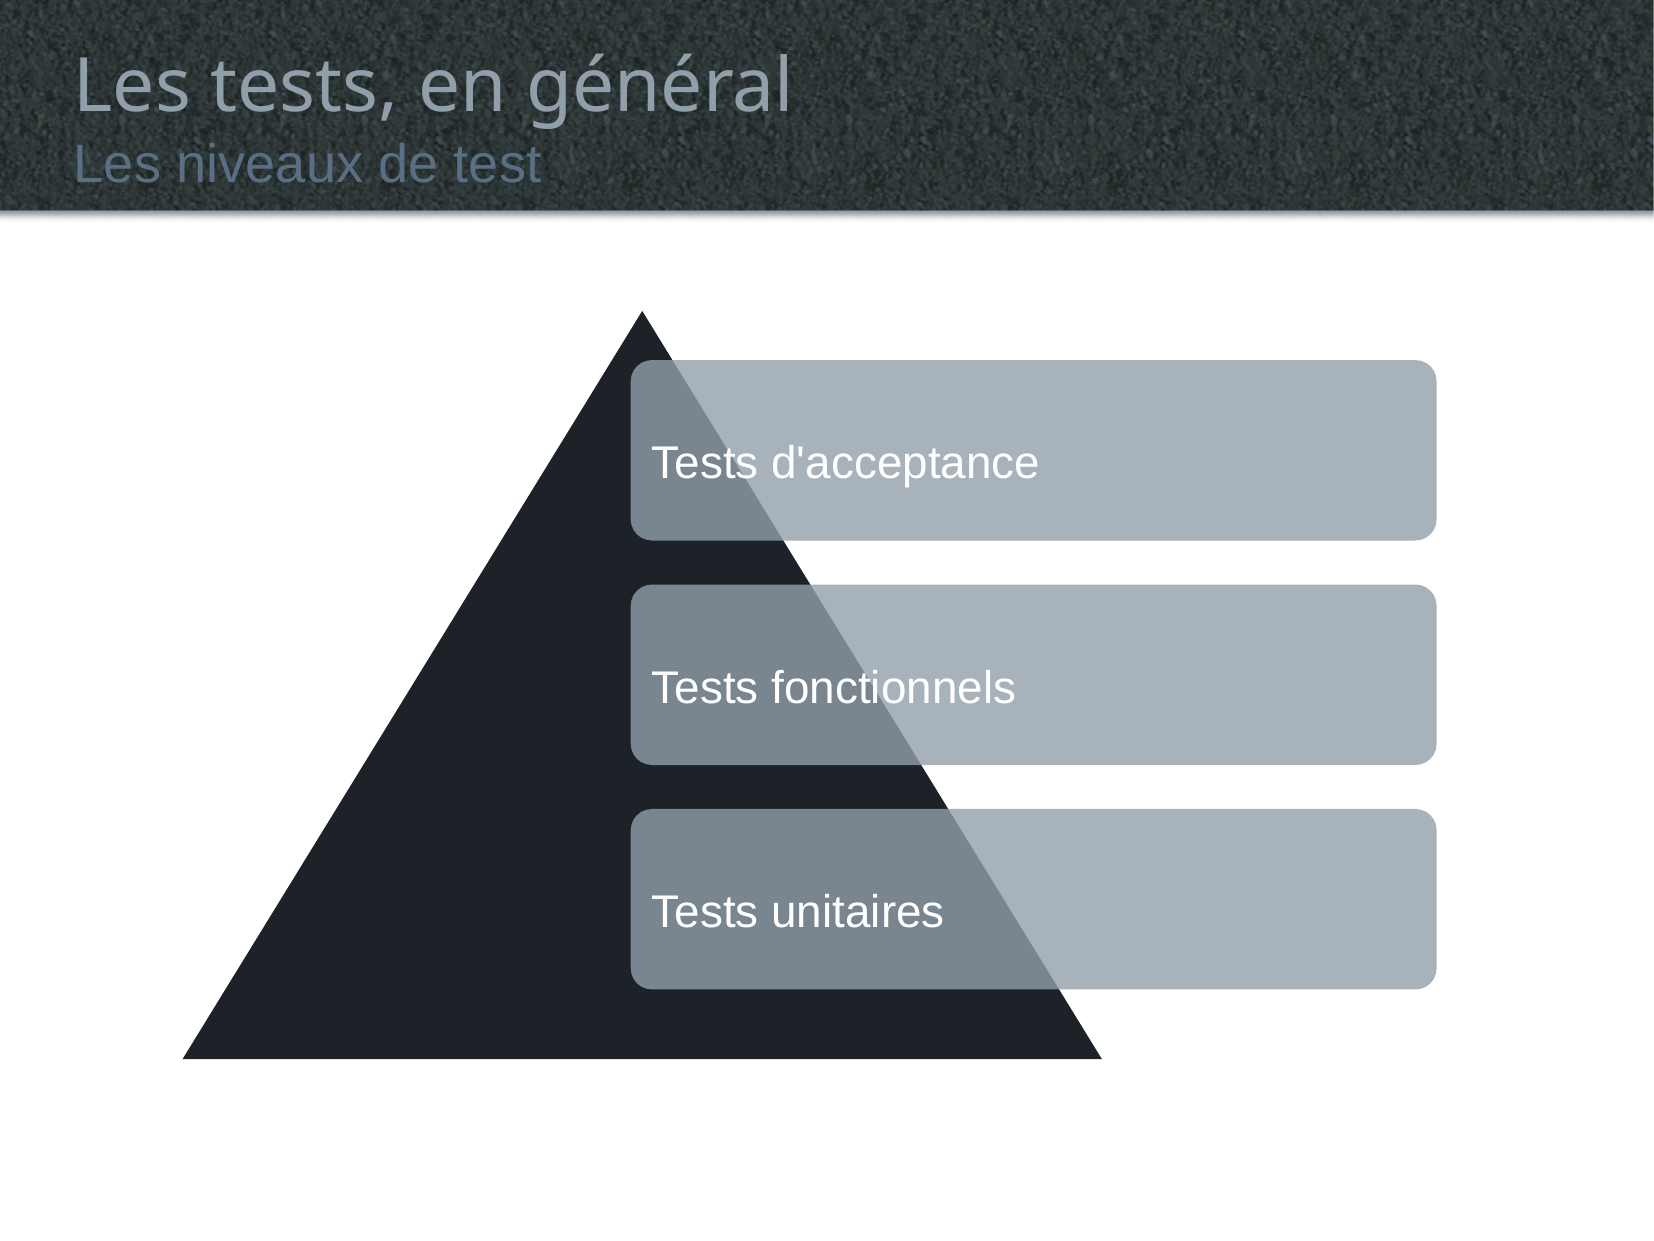

Les tests, en général
Les niveaux de test
Tests d'acceptance
Tests fonctionnels
Tests unitaires